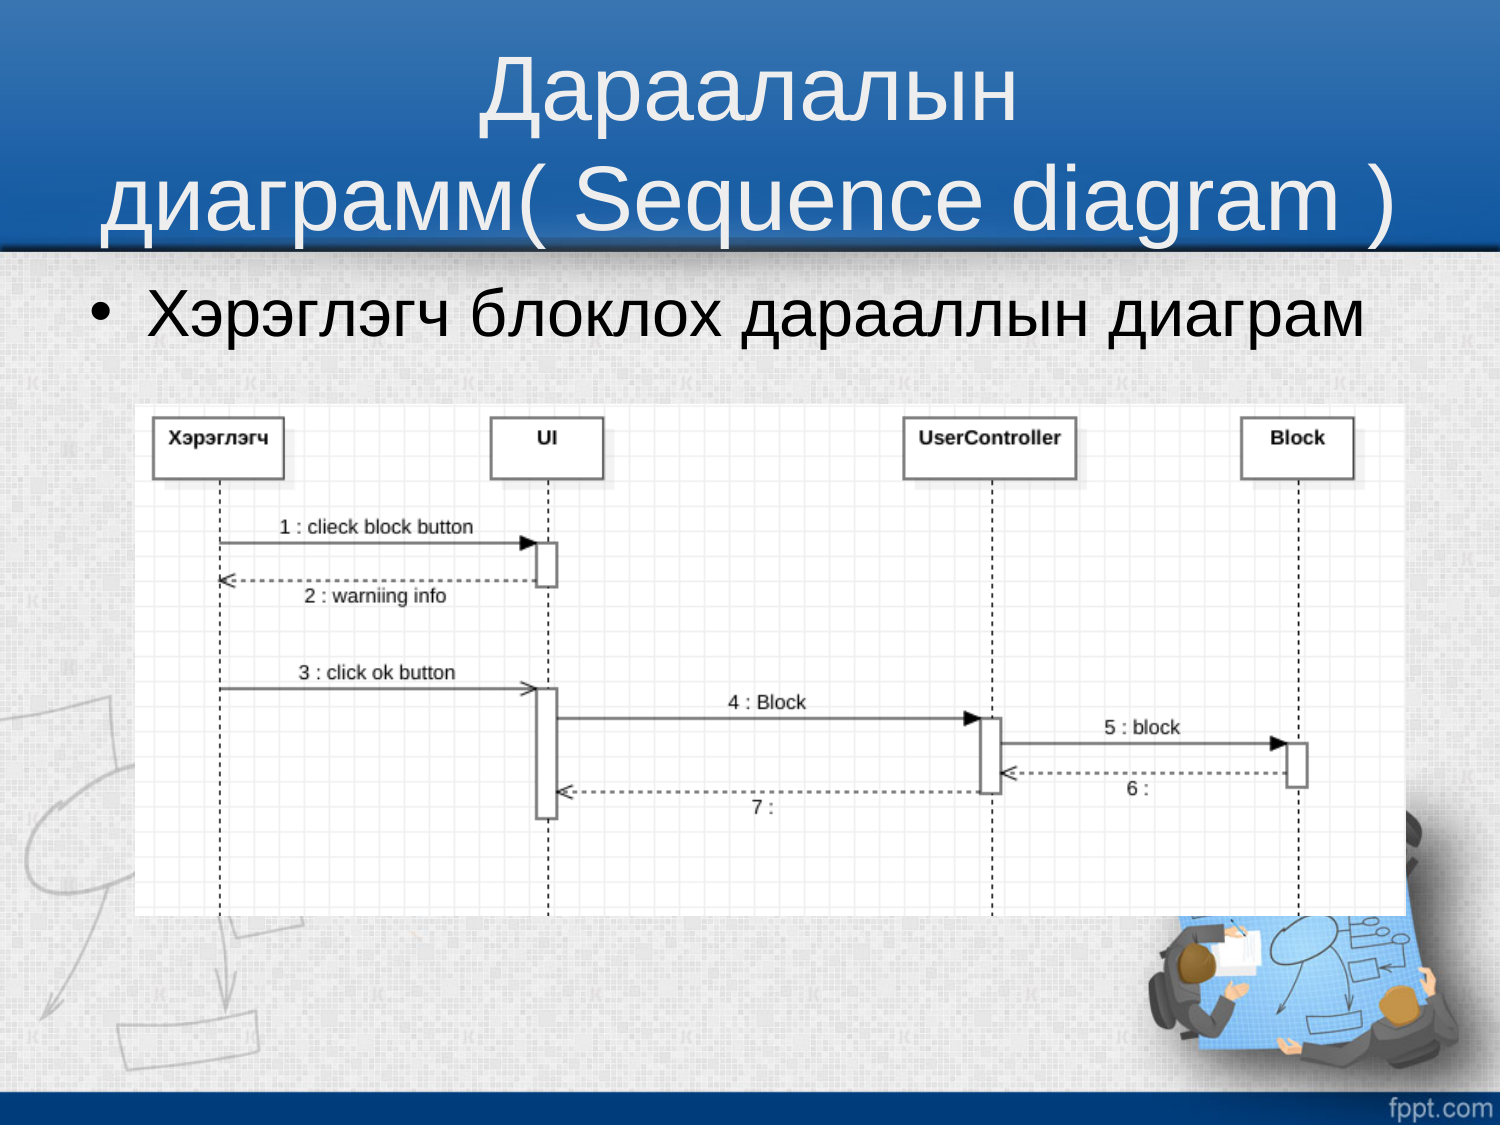

# Дараалалын диаграмм( Sequence diagram )
Хэрэглэгч блоклох дарааллын диаграм